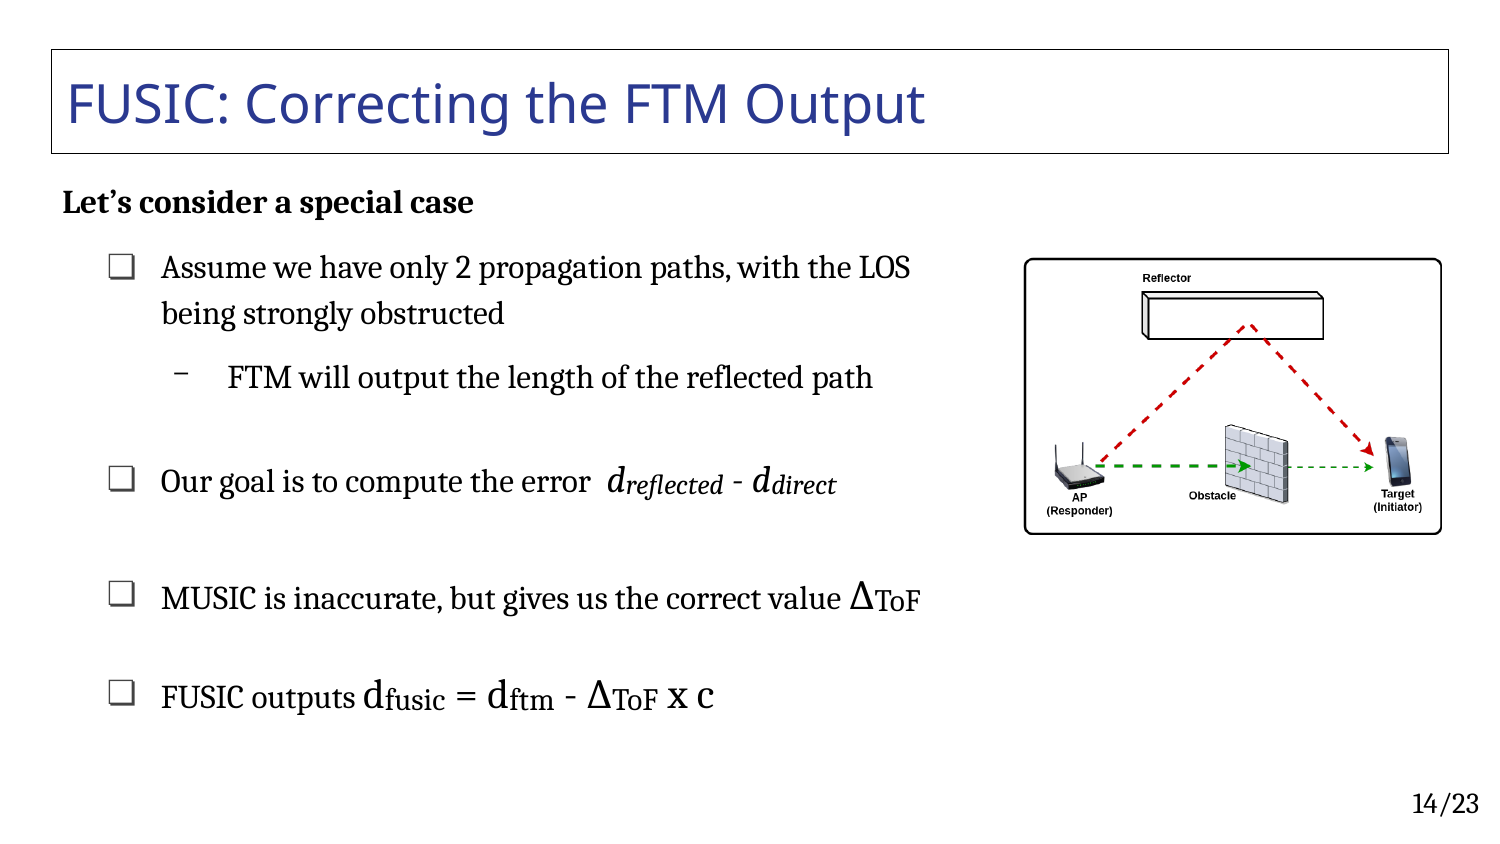

# FUSIC: Correcting the FTM Output
Let’s consider a special case
Company
Assume we have only 2 propagation paths, with the LOS being strongly obstructed
FTM will output the length of the reflected path
Our goal is to compute the error dreflected - ddirect
MUSIC is inaccurate, but gives us the correct value ∆ToF
FUSIC outputs dfusic = dftm - ∆ToF x c